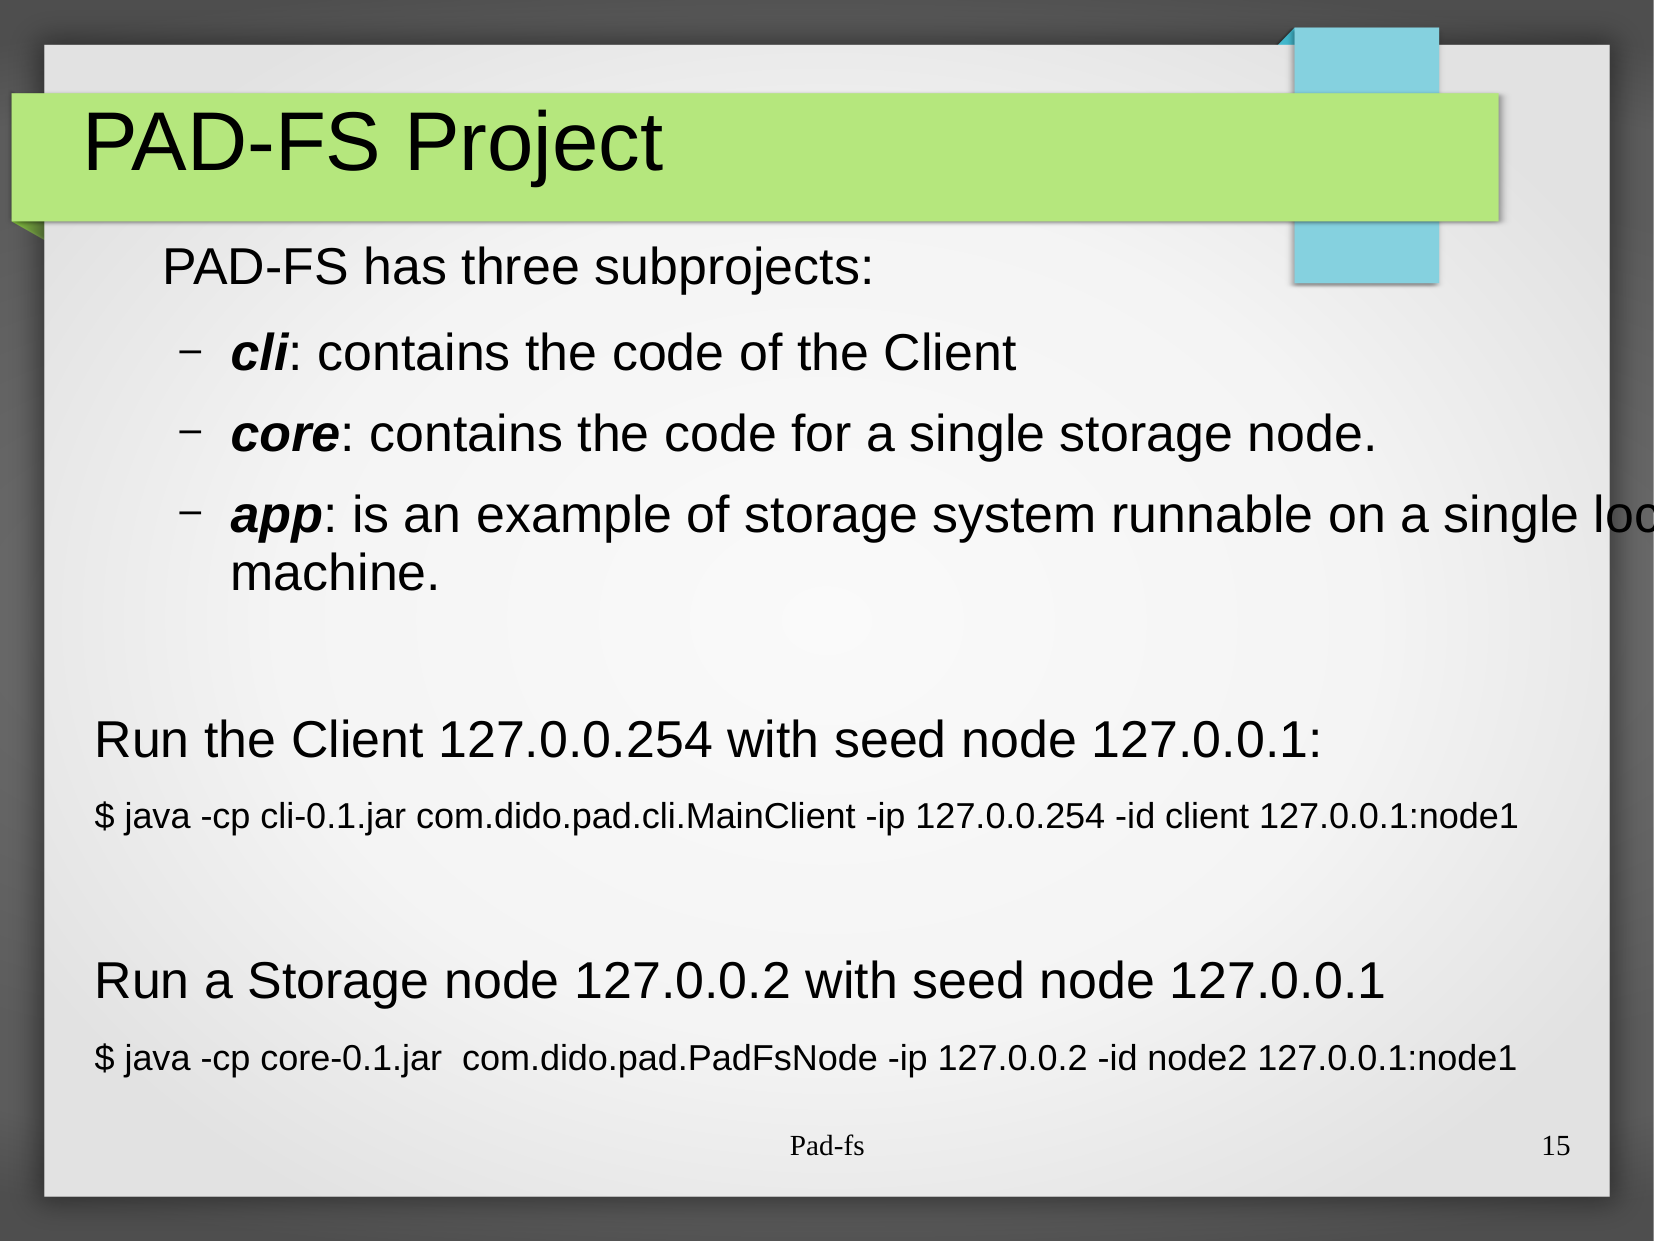

# PAD-FS Project
PAD-FS has three subprojects:
cli: contains the code of the Client
core: contains the code for a single storage node.
app: is an example of storage system runnable on a single local machine.
Run the Client 127.0.0.254 with seed node 127.0.0.1:
$ java -cp cli-0.1.jar com.dido.pad.cli.MainClient -ip 127.0.0.254 -id client 127.0.0.1:node1
Run a Storage node 127.0.0.2 with seed node 127.0.0.1
$ java -cp core-0.1.jar com.dido.pad.PadFsNode -ip 127.0.0.2 -id node2 127.0.0.1:node1
Pad-fs
15